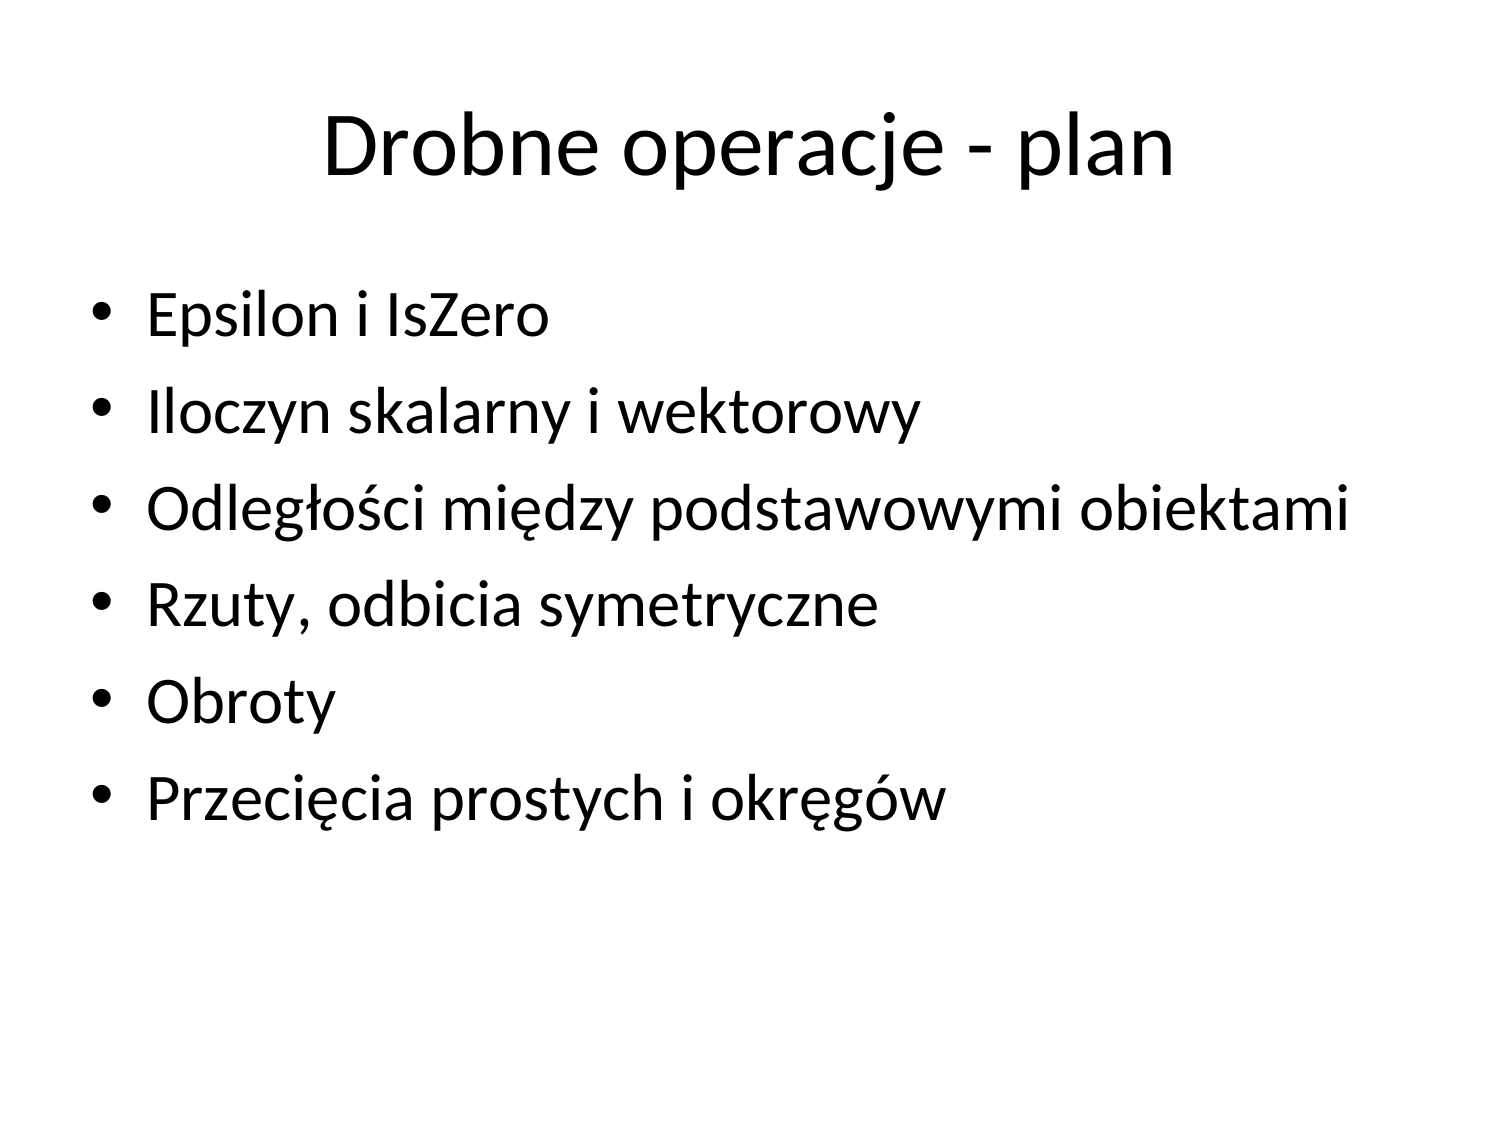

# Drobne operacje - plan
Epsilon i IsZero
Iloczyn skalarny i wektorowy
Odległości między podstawowymi obiektami
Rzuty, odbicia symetryczne
Obroty
Przecięcia prostych i okręgów